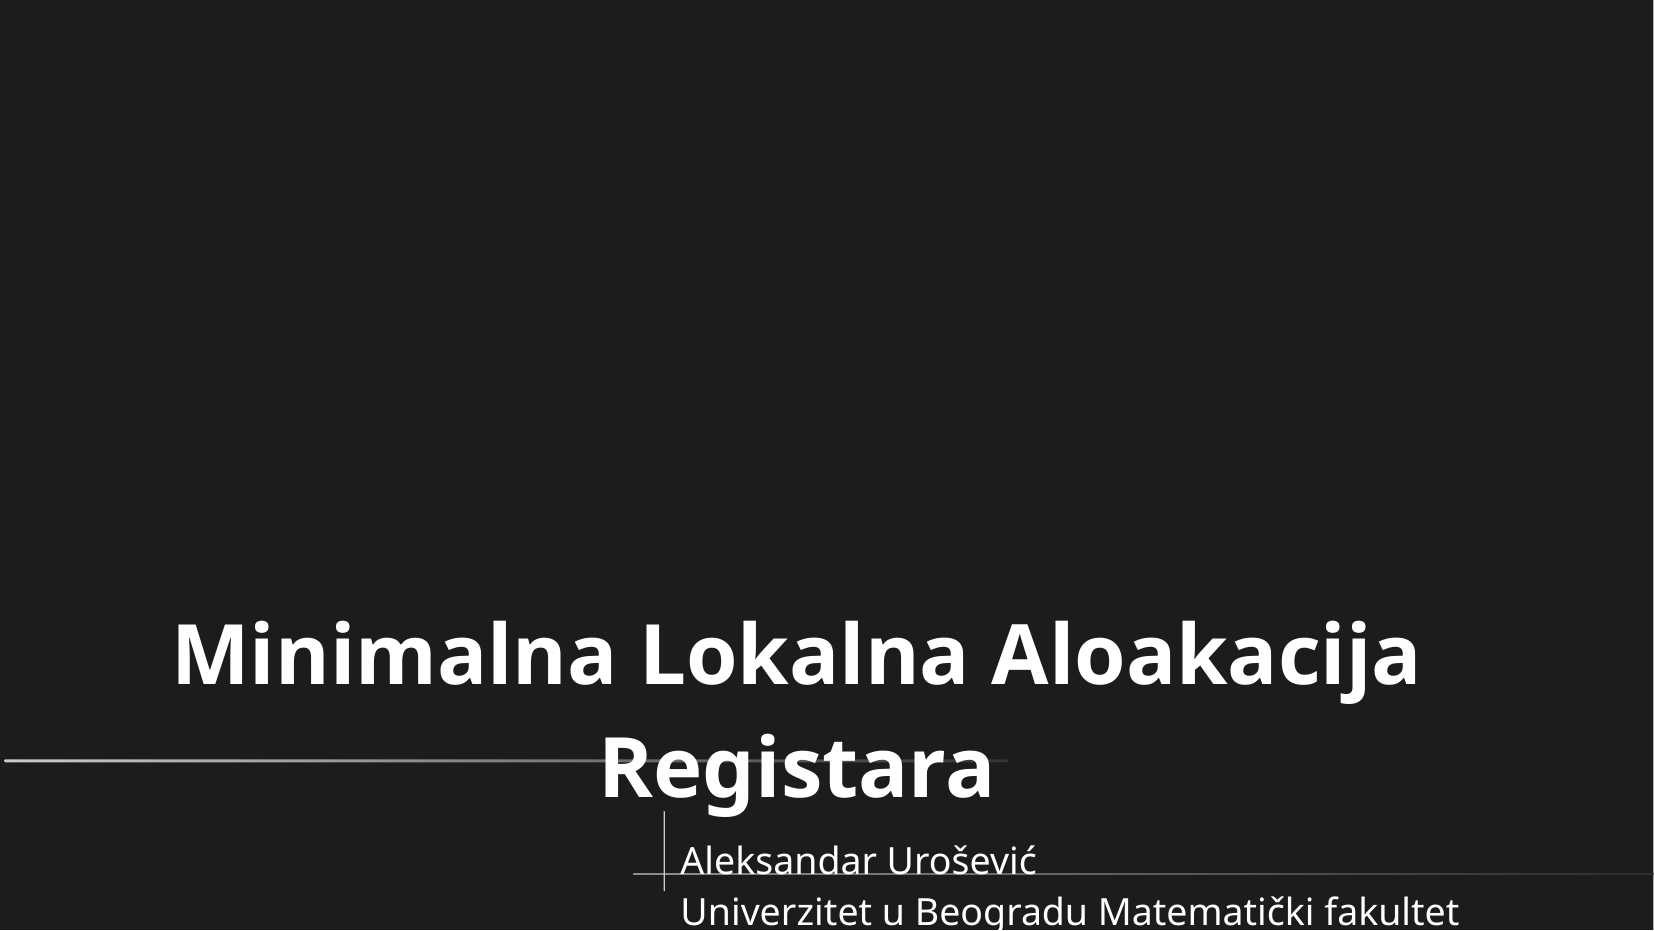

# Minimalna Lokalna Aloakacija Registara
Aleksandar Urošević
Univerzitet u Beogradu Matematički fakultet